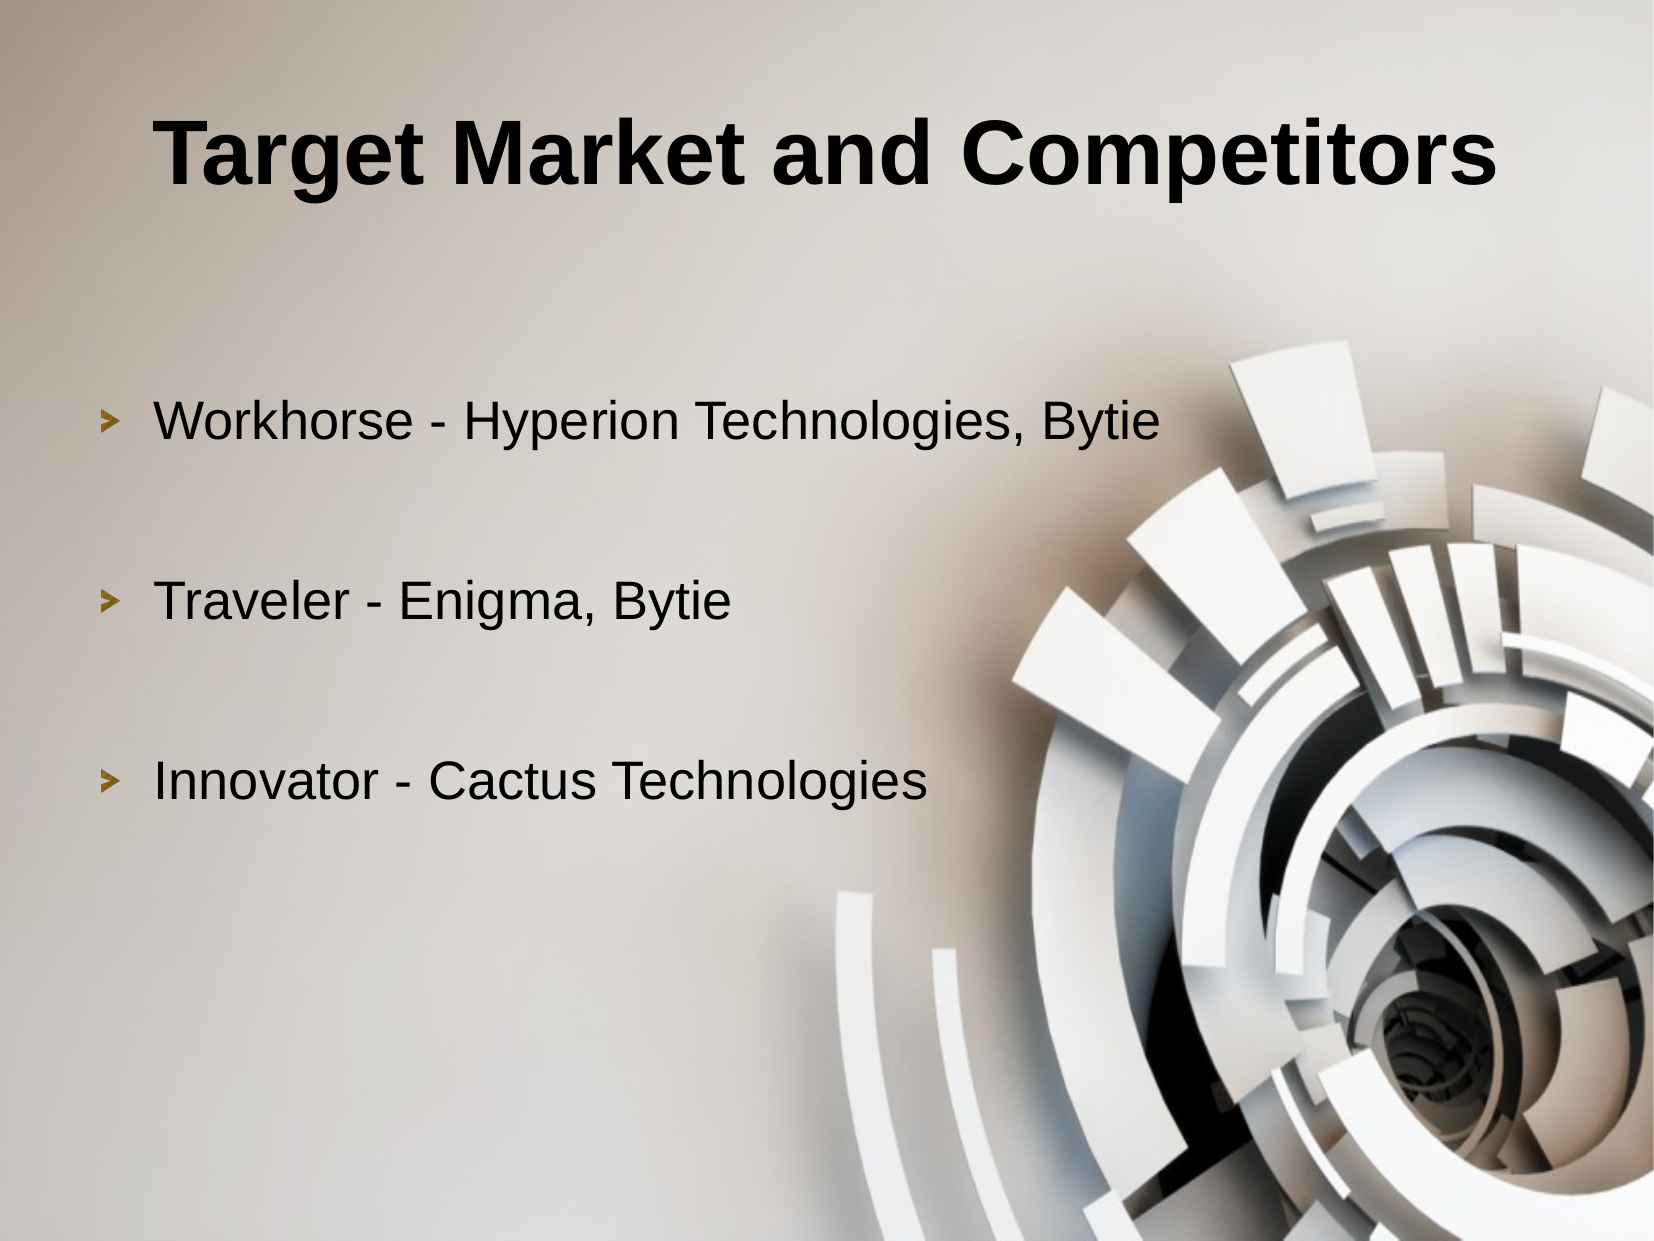

# Target Market and Competitors
Workhorse - Hyperion Technologies, Bytie
Traveler - Εnigma, Bytie
Innovator - Cactus Technologies